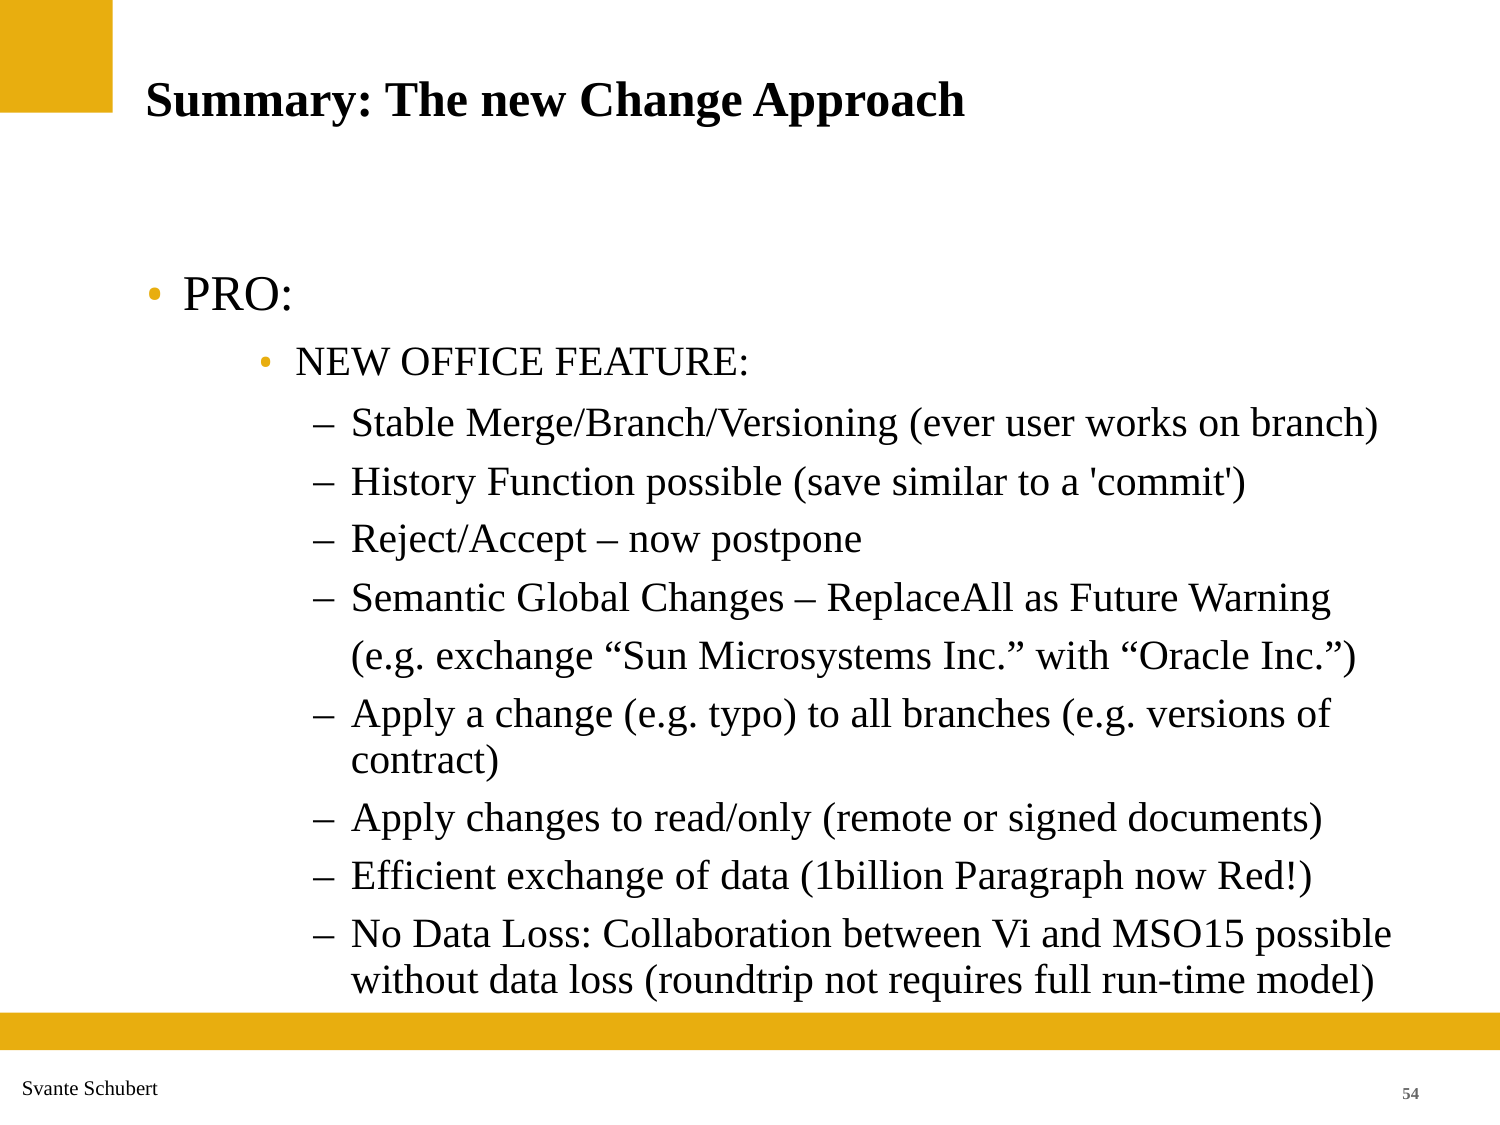

# Summary: The new Change Approach
PRO:
NEW OFFICE FEATURE:
Stable Merge/Branch/Versioning (ever user works on branch)
History Function possible (save similar to a 'commit')
Reject/Accept – now postpone
Semantic Global Changes – ReplaceAll as Future Warning
(e.g. exchange “Sun Microsystems Inc.” with “Oracle Inc.”)
Apply a change (e.g. typo) to all branches (e.g. versions of contract)
Apply changes to read/only (remote or signed documents)
Efficient exchange of data (1billion Paragraph now Red!)
No Data Loss: Collaboration between Vi and MSO15 possible without data loss (roundtrip not requires full run-time model)
Svante Schubert